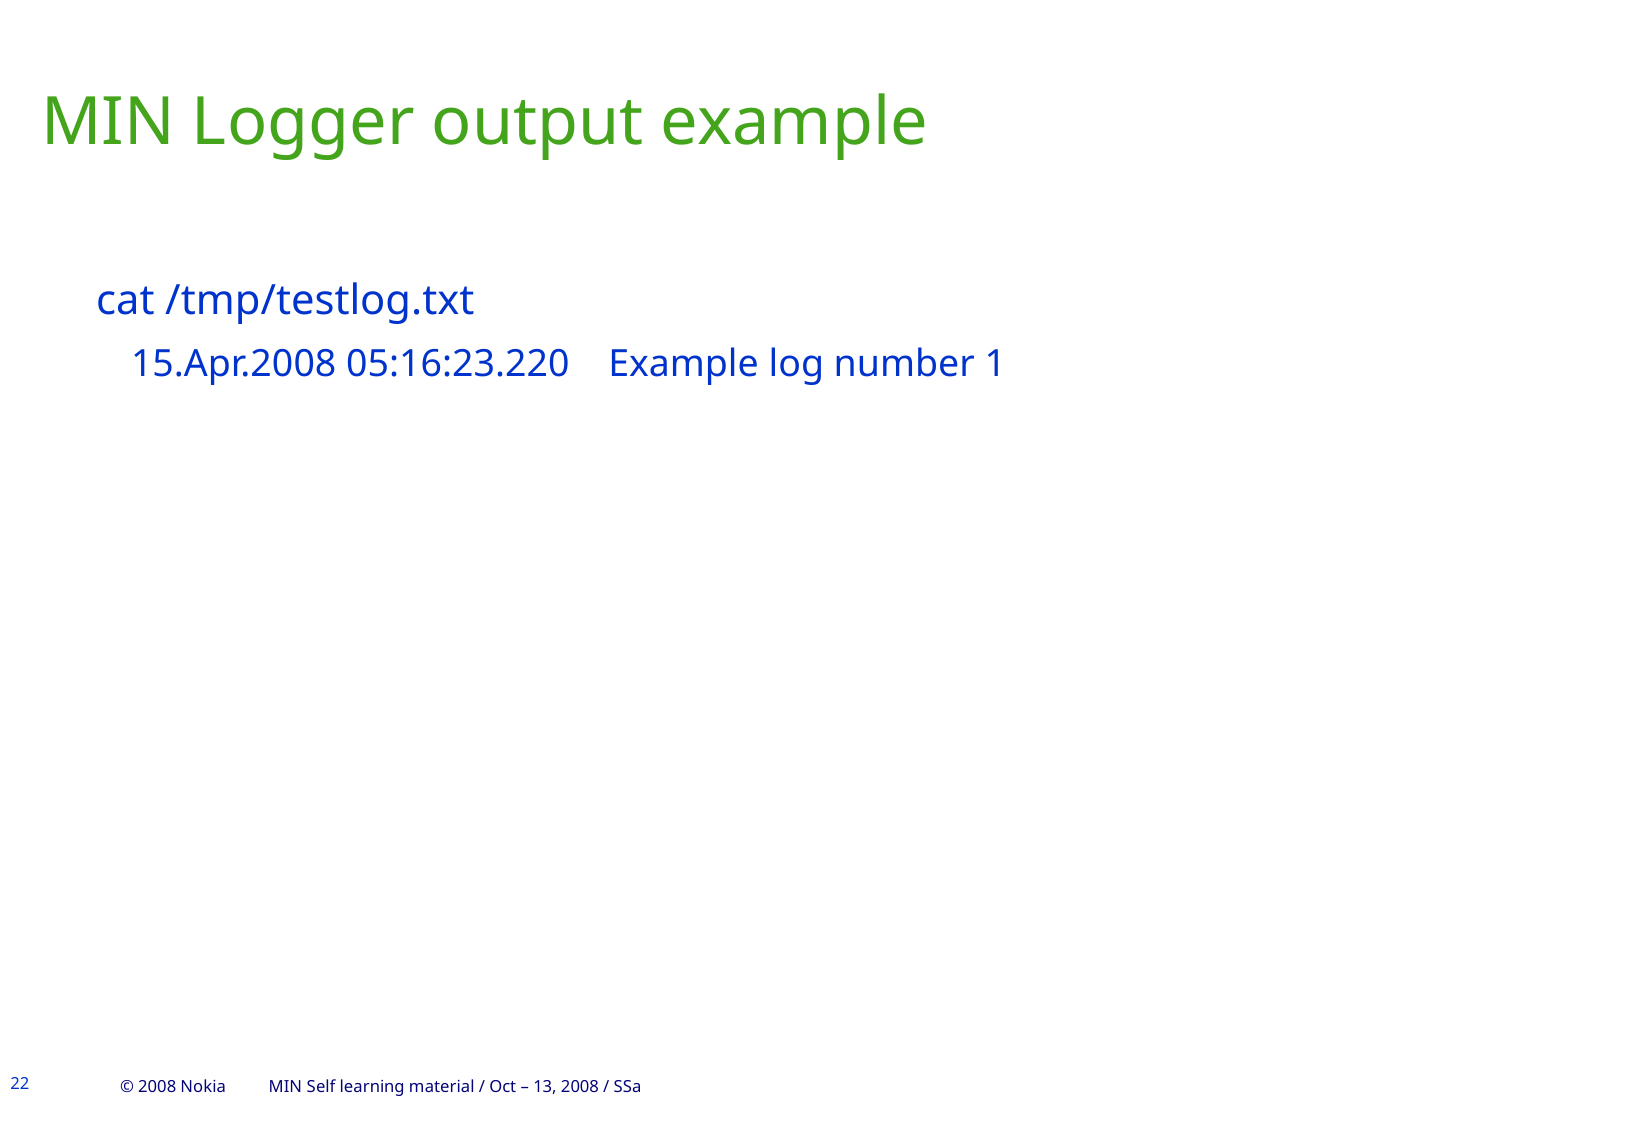

# MIN Logger output example
cat /tmp/testlog.txt
15.Apr.2008 05:16:23.220 Example log number 1